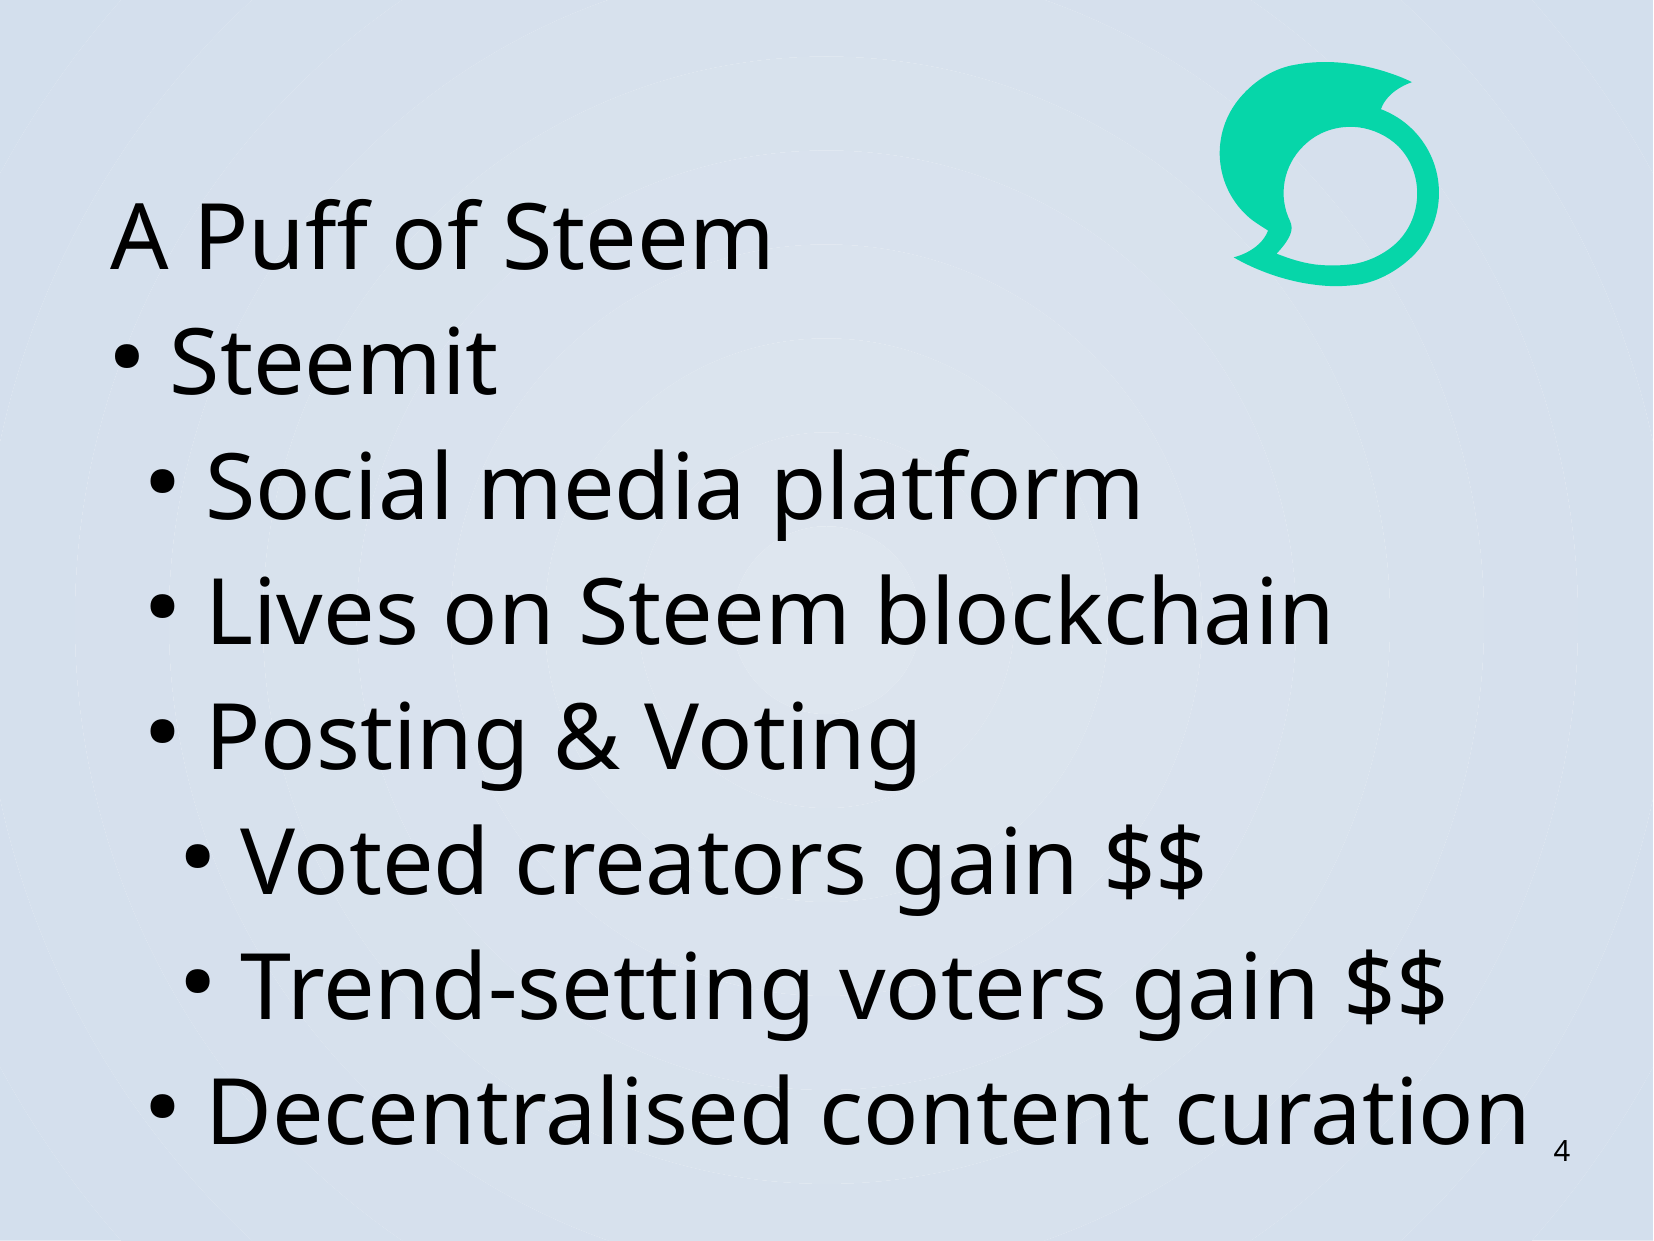

A Puff of Steem
 Steemit
 Social media platform
 Lives on Steem blockchain
 Posting & Voting
 Voted creators gain $$
 Trend-setting voters gain $$
 Decentralised content curation
4